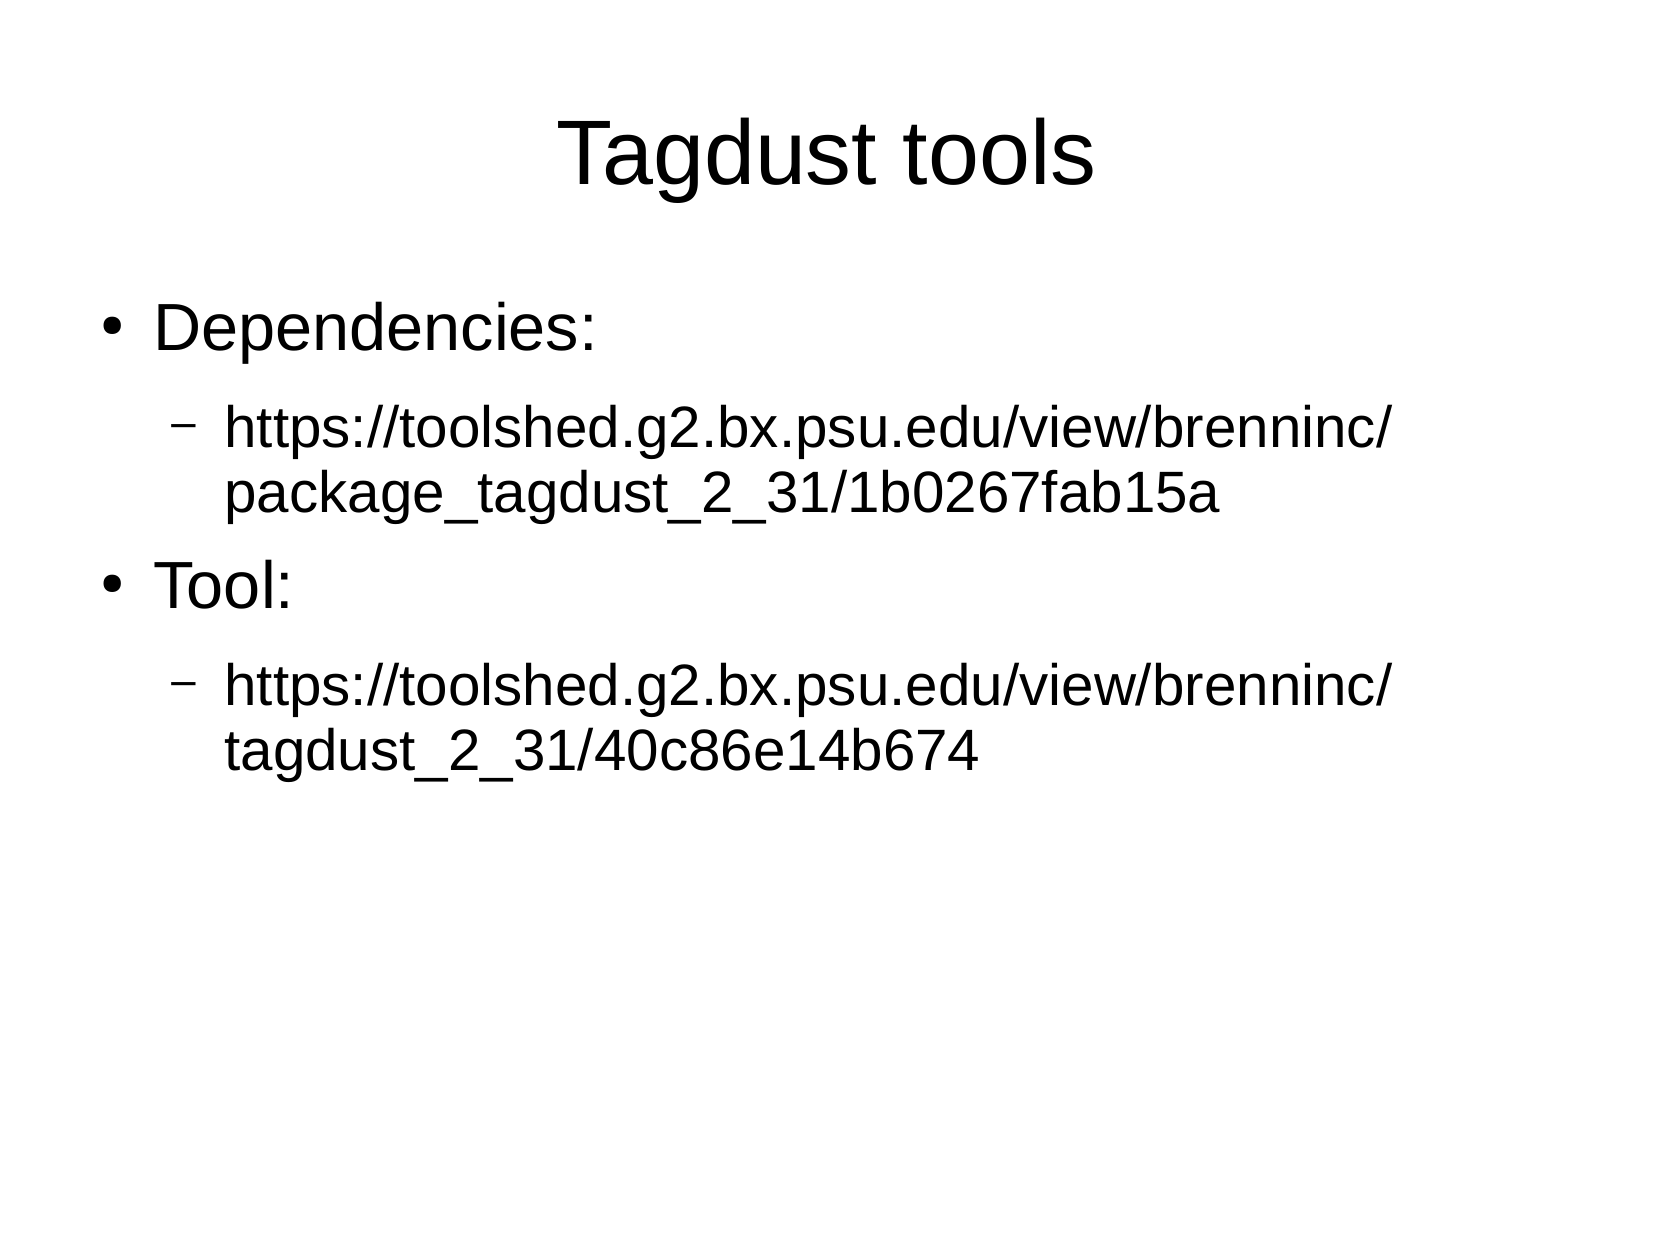

# Tagdust tools
Dependencies:
https://toolshed.g2.bx.psu.edu/view/brenninc/package_tagdust_2_31/1b0267fab15a
Tool:
https://toolshed.g2.bx.psu.edu/view/brenninc/tagdust_2_31/40c86e14b674